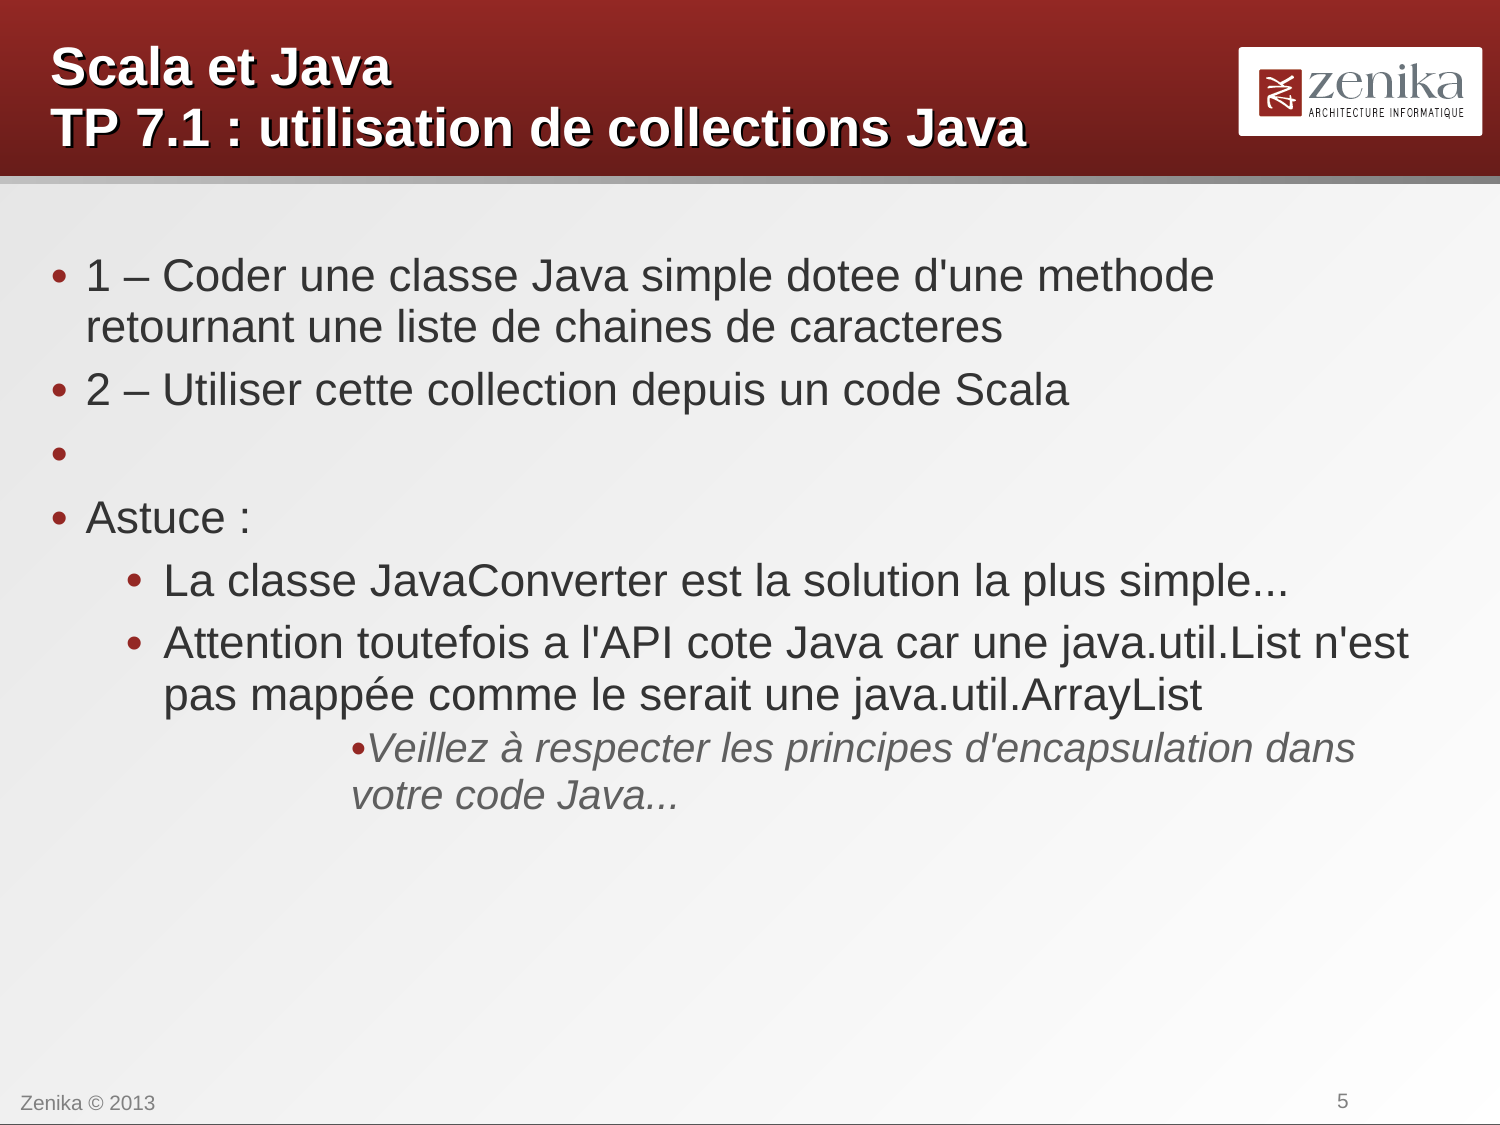

# Scala et Java TP 7.1 : utilisation de collections Java
1 – Coder une classe Java simple dotee d'une methode retournant une liste de chaines de caracteres
2 – Utiliser cette collection depuis un code Scala
Astuce :
La classe JavaConverter est la solution la plus simple...
Attention toutefois a l'API cote Java car une java.util.List n'est pas mappée comme le serait une java.util.ArrayList
Veillez à respecter les principes d'encapsulation dans votre code Java...